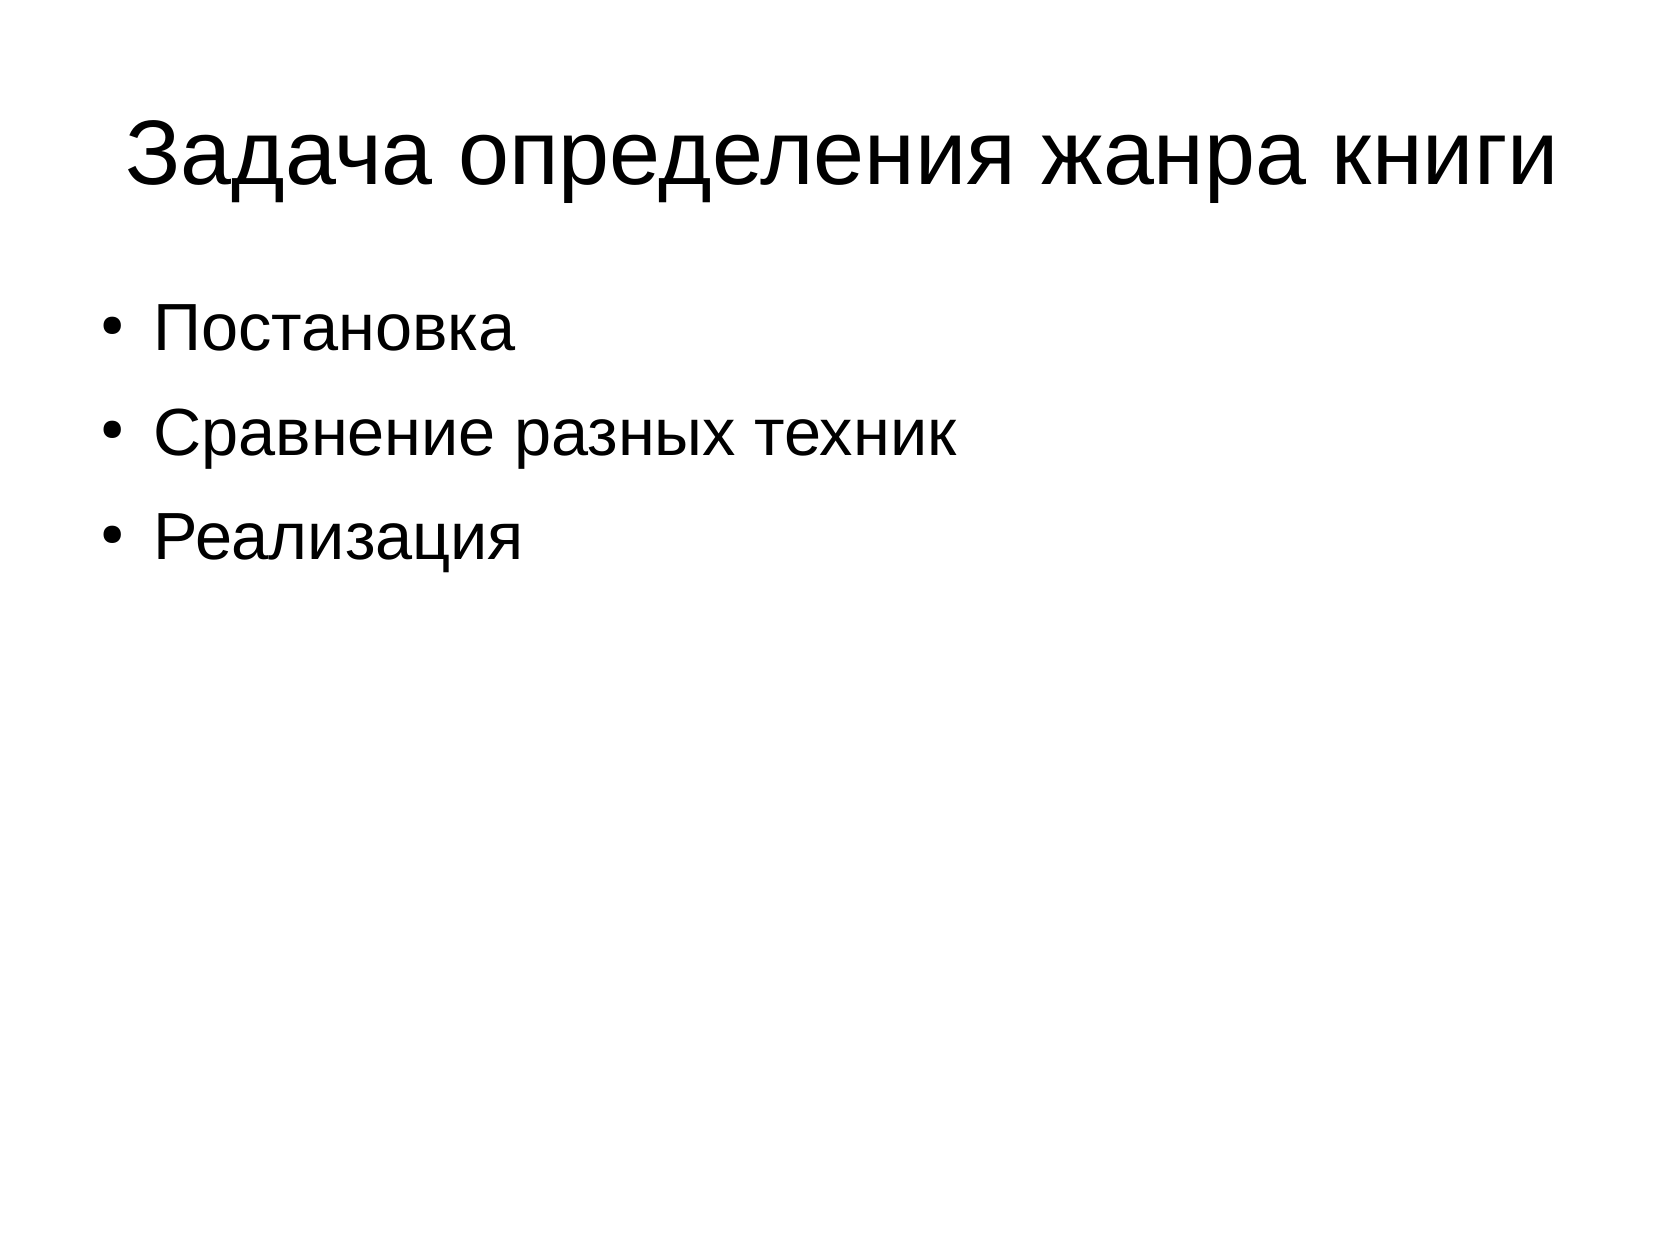

# Задача определения жанра книги
Постановка
Сравнение разных техник
Реализация